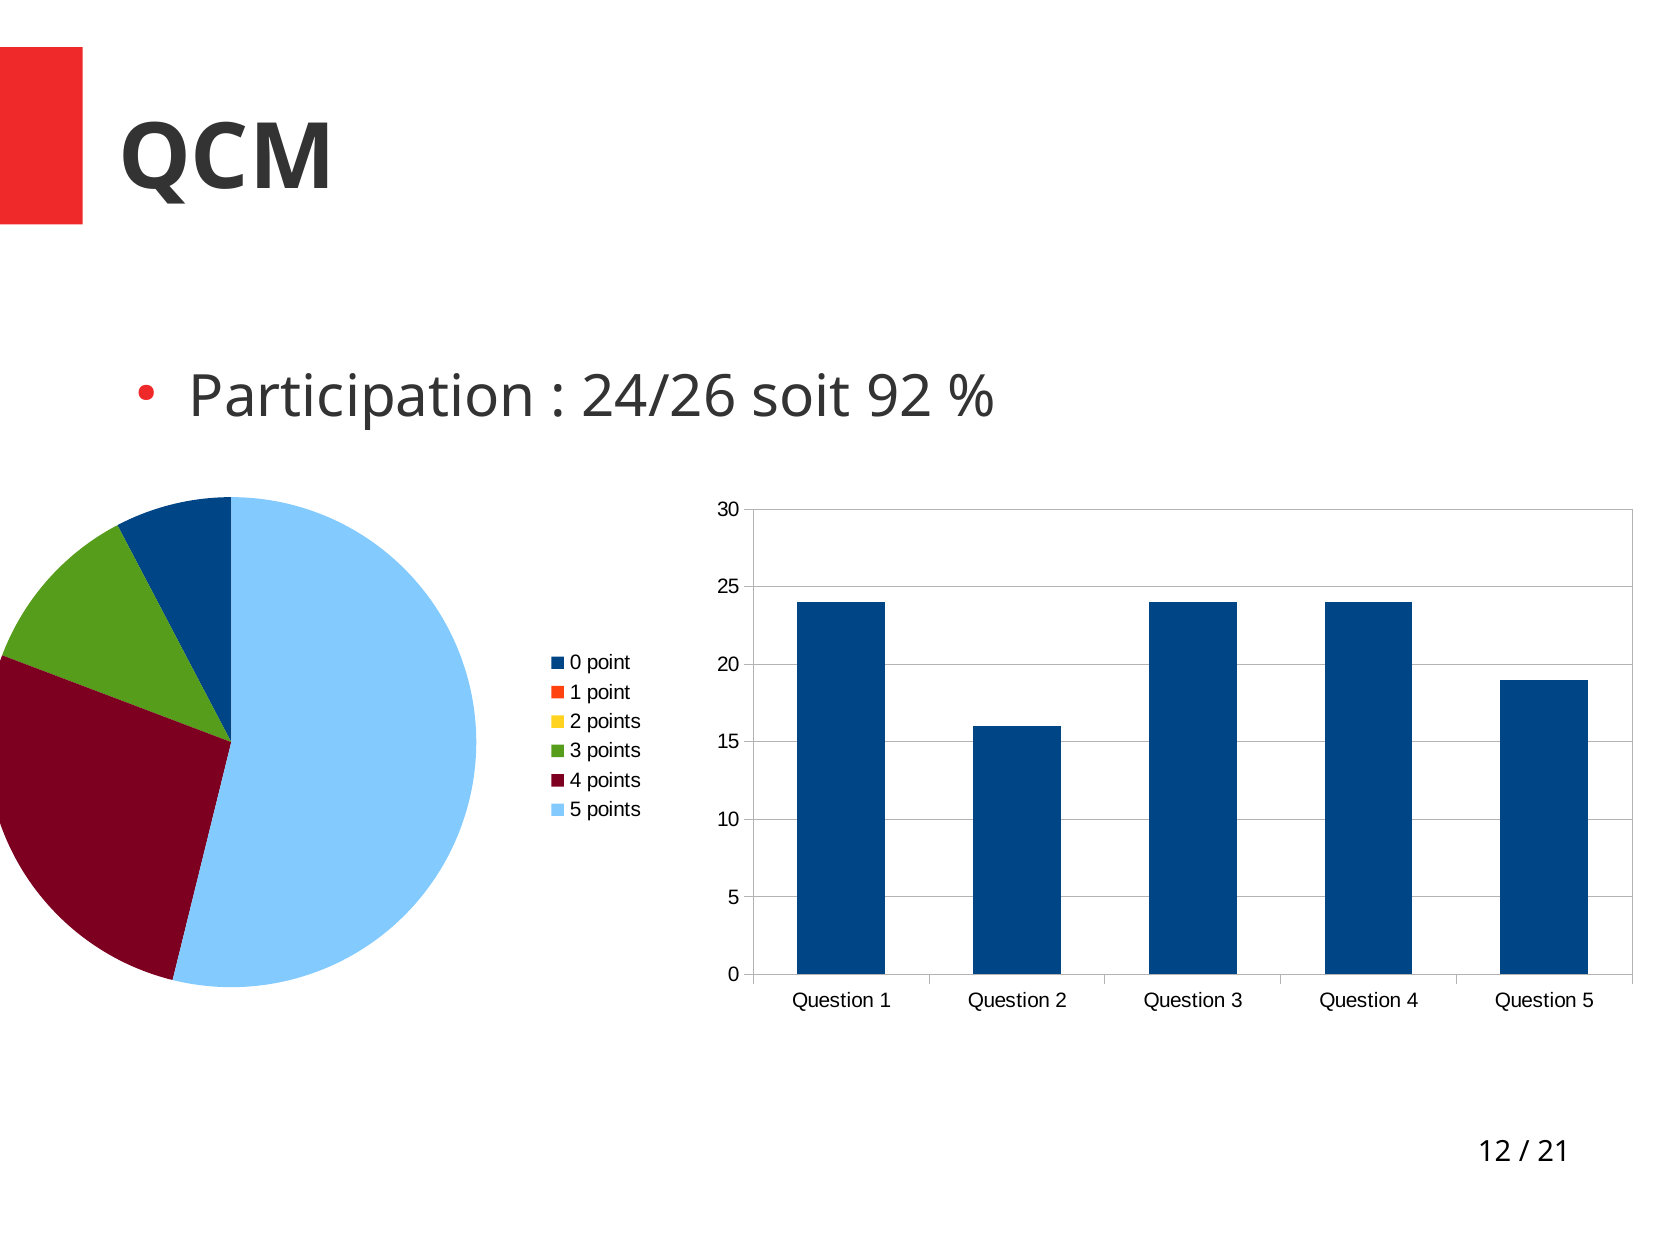

# QCM
Participation : 24/26 soit 92 %
### Chart
| Category | 1 colonne |
|---|---|
| 0 point | 2.0 |
| 1 point | 0.0 |
| 2 points | 0.0 |
| 3 points | 3.0 |
| 4 points | 7.0 |
| 5 points | 14.0 |
### Chart
| Category | Réussite |
|---|---|
| Question 1 | 24.0 |
| Question 2 | 16.0 |
| Question 3 | 24.0 |
| Question 4 | 24.0 |
| Question 5 | 19.0 |12